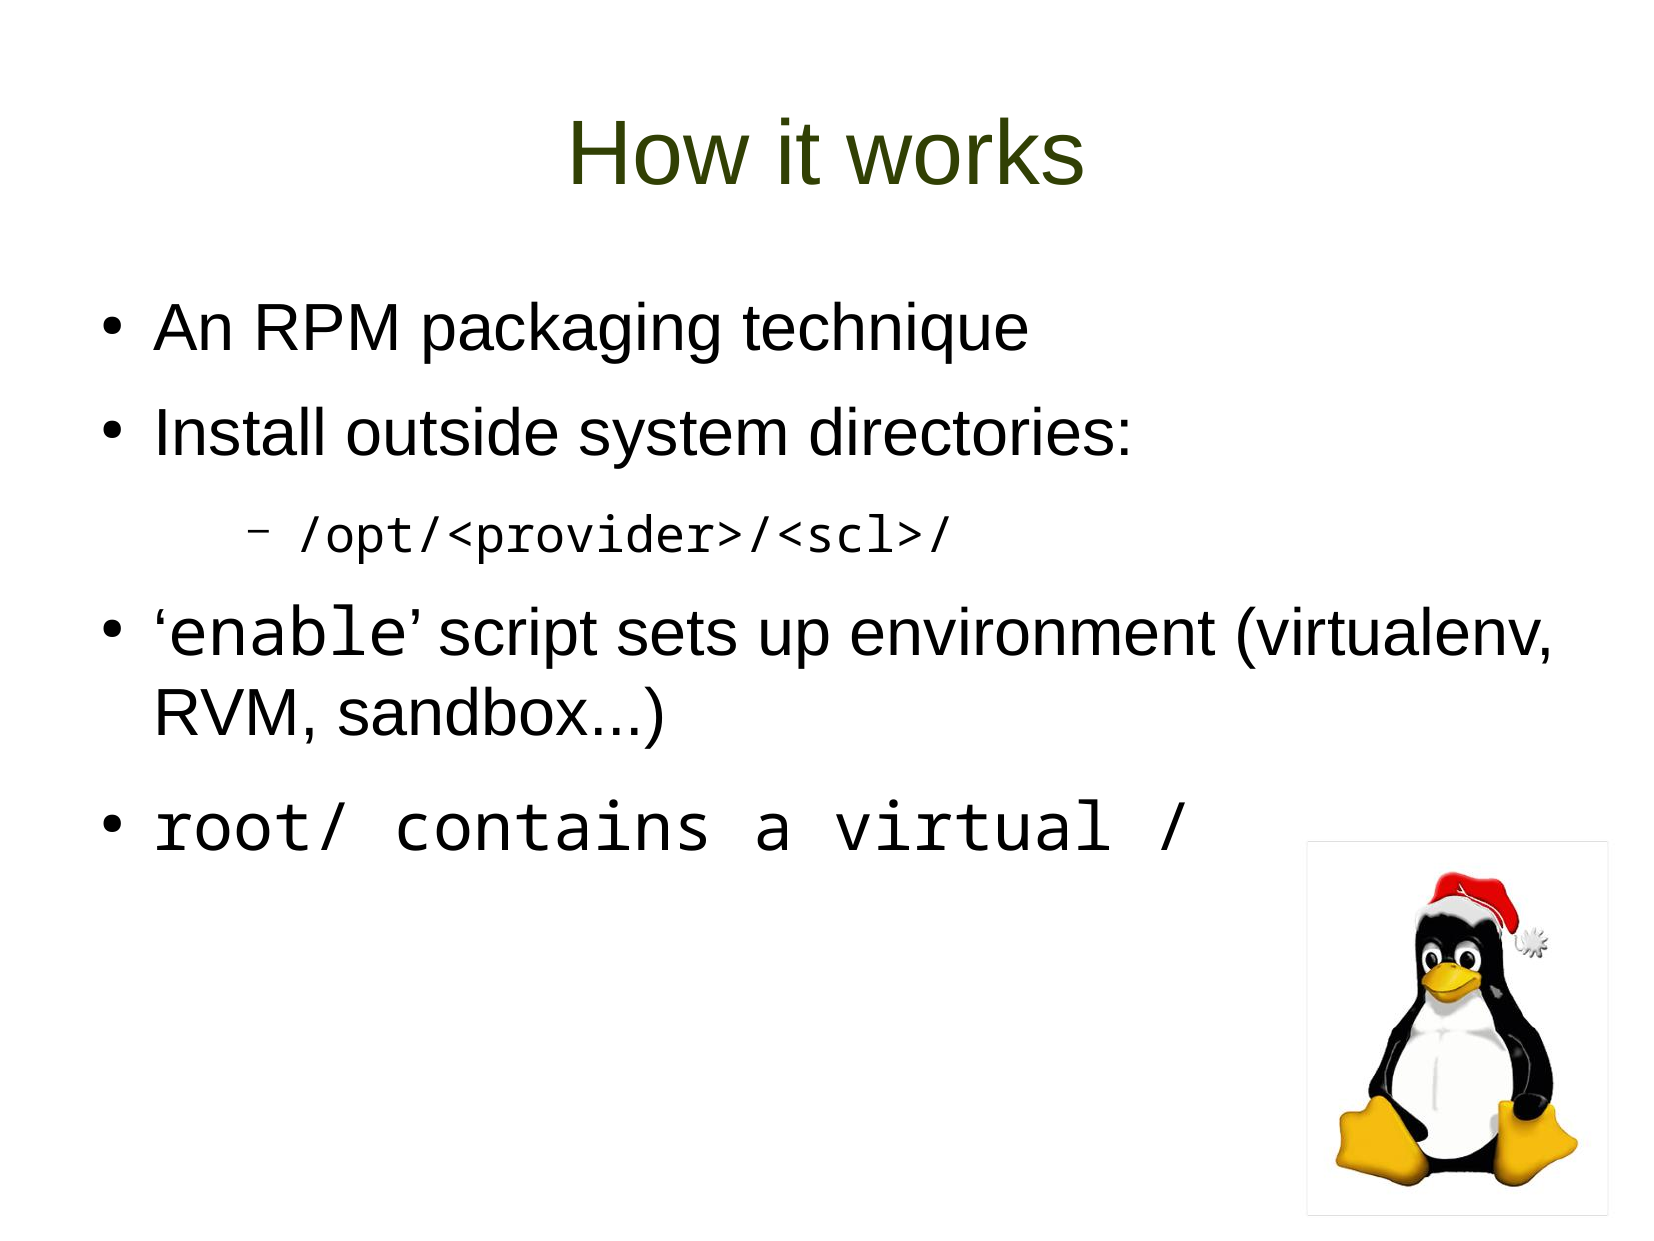

# How it works
An RPM packaging technique
Install outside system directories:
/opt/<provider>/<scl>/
‘enable’ script sets up environment (virtualenv, RVM, sandbox...)
root/ contains a virtual /